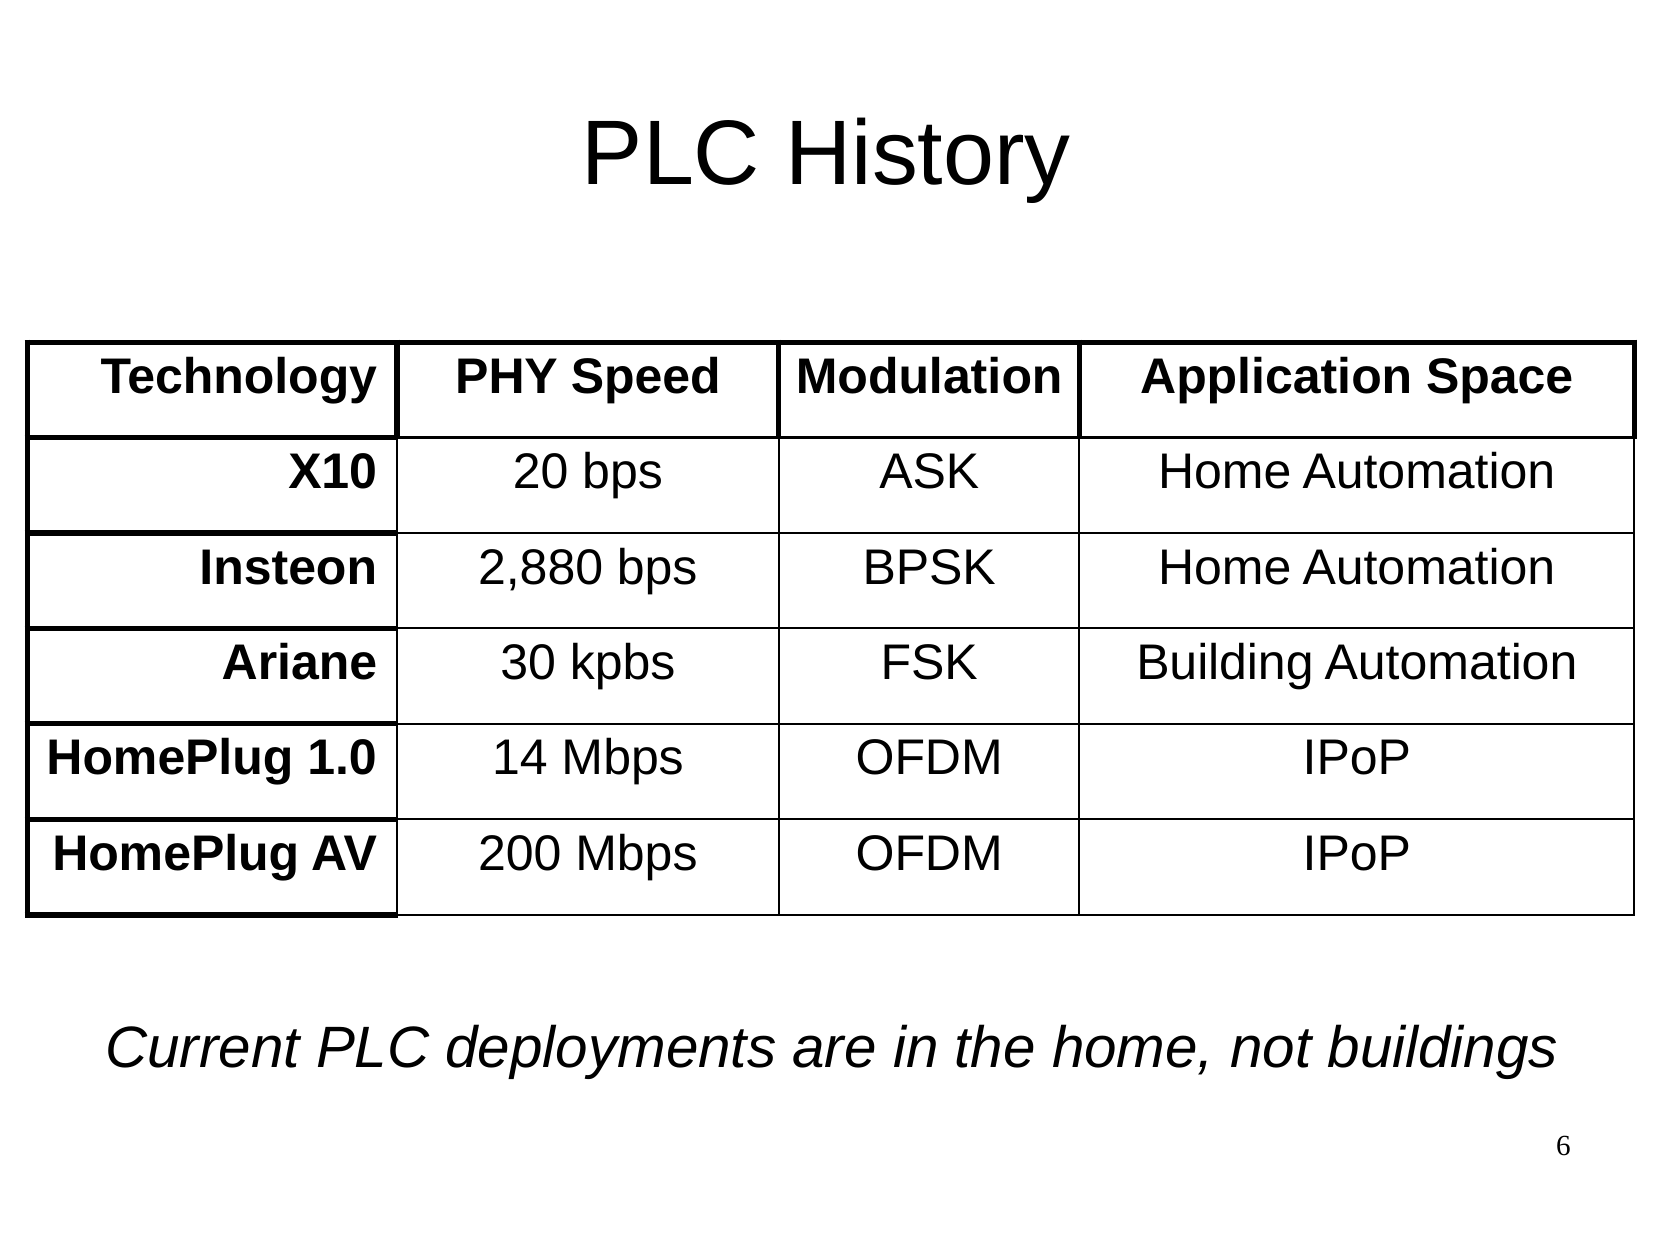

# PLC History
| Technology | PHY Speed | Modulation | Application Space |
| --- | --- | --- | --- |
| X10 | 20 bps | ASK | Home Automation |
| Insteon | 2,880 bps | BPSK | Home Automation |
| Ariane | 30 kpbs | FSK | Building Automation |
| HomePlug 1.0 | 14 Mbps | OFDM | IPoP |
| HomePlug AV | 200 Mbps | OFDM | IPoP |
Current PLC deployments are in the home, not buildings
6